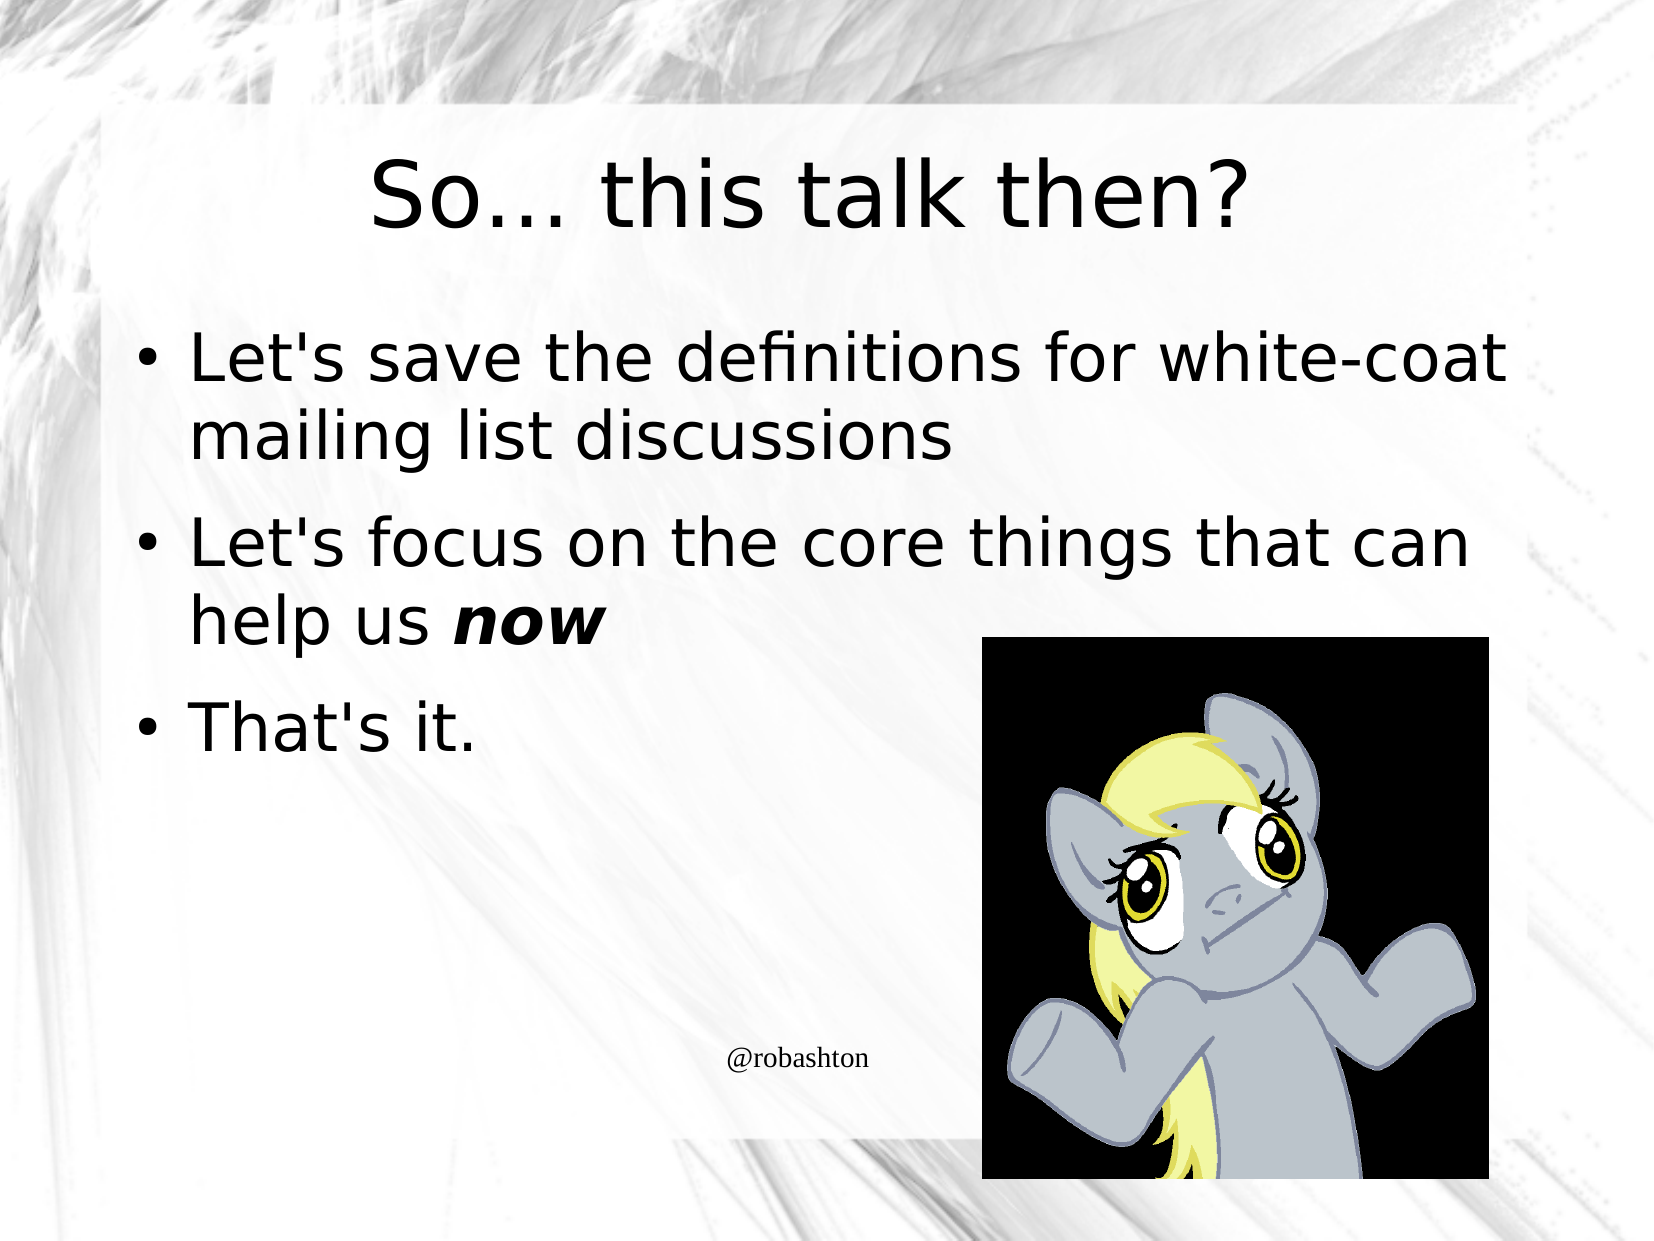

# So... this talk then?
Let's save the definitions for white-coat mailing list discussions
Let's focus on the core things that can help us now
That's it.
@robashton